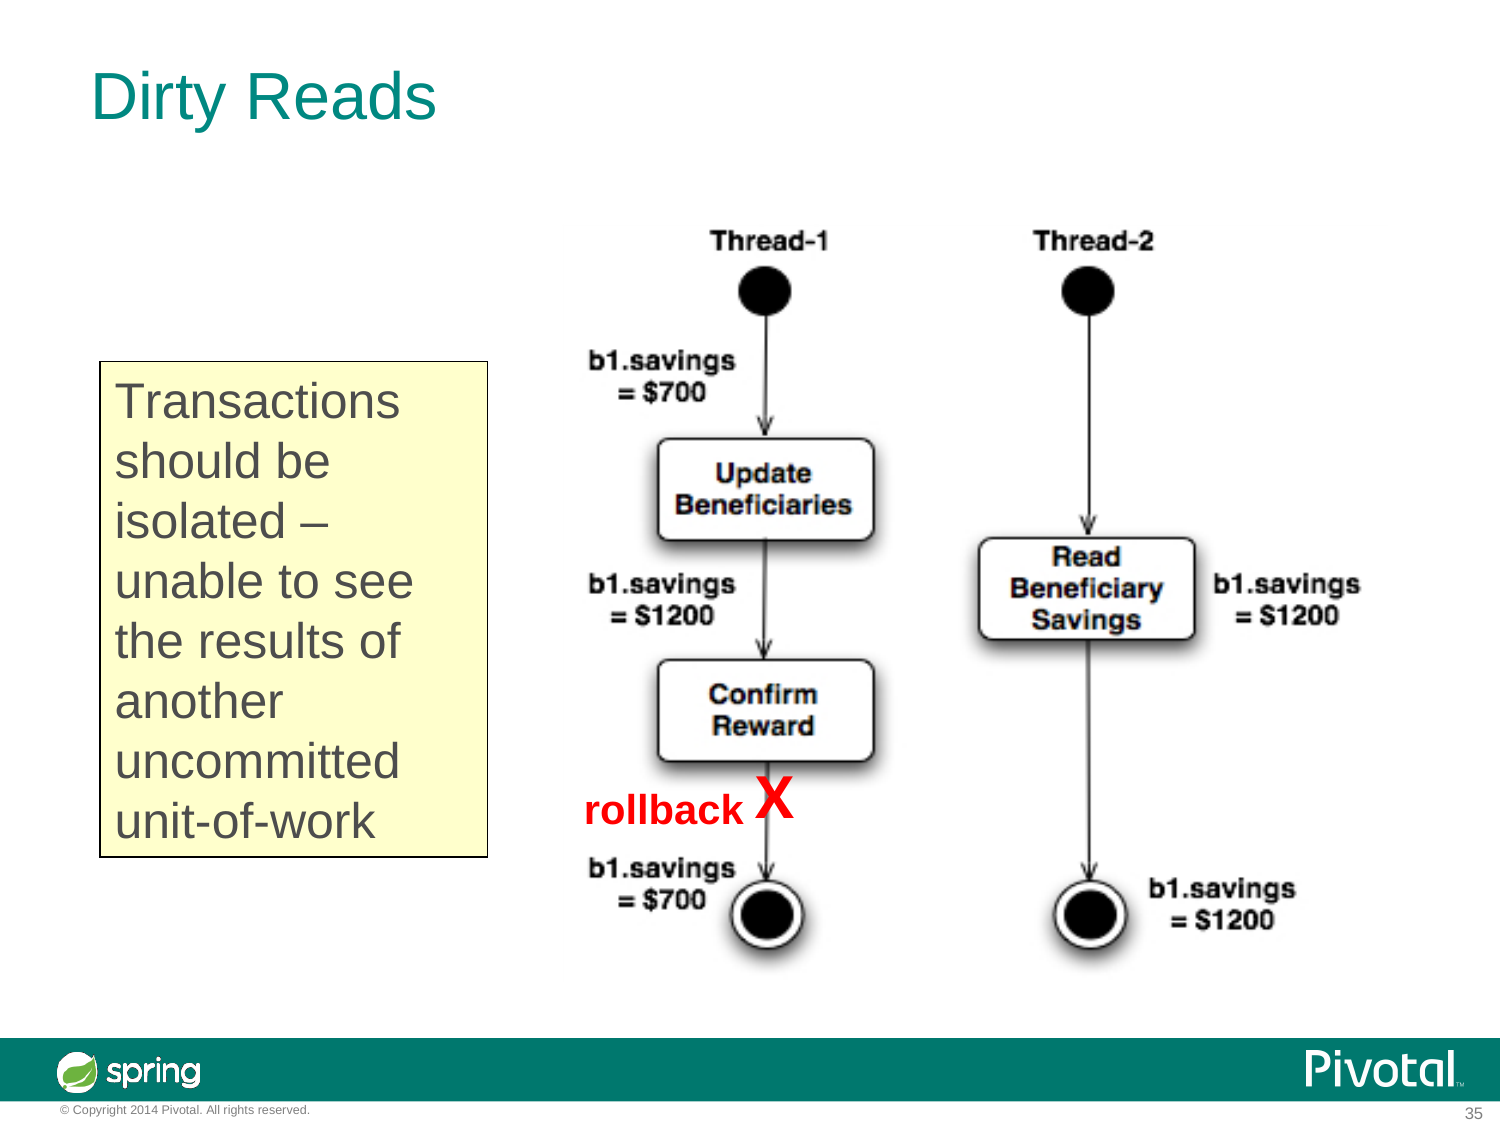

# Dirty Reads
Transactions should be isolated – unable to see the results of another uncommitted unit-of-work
X
rollback